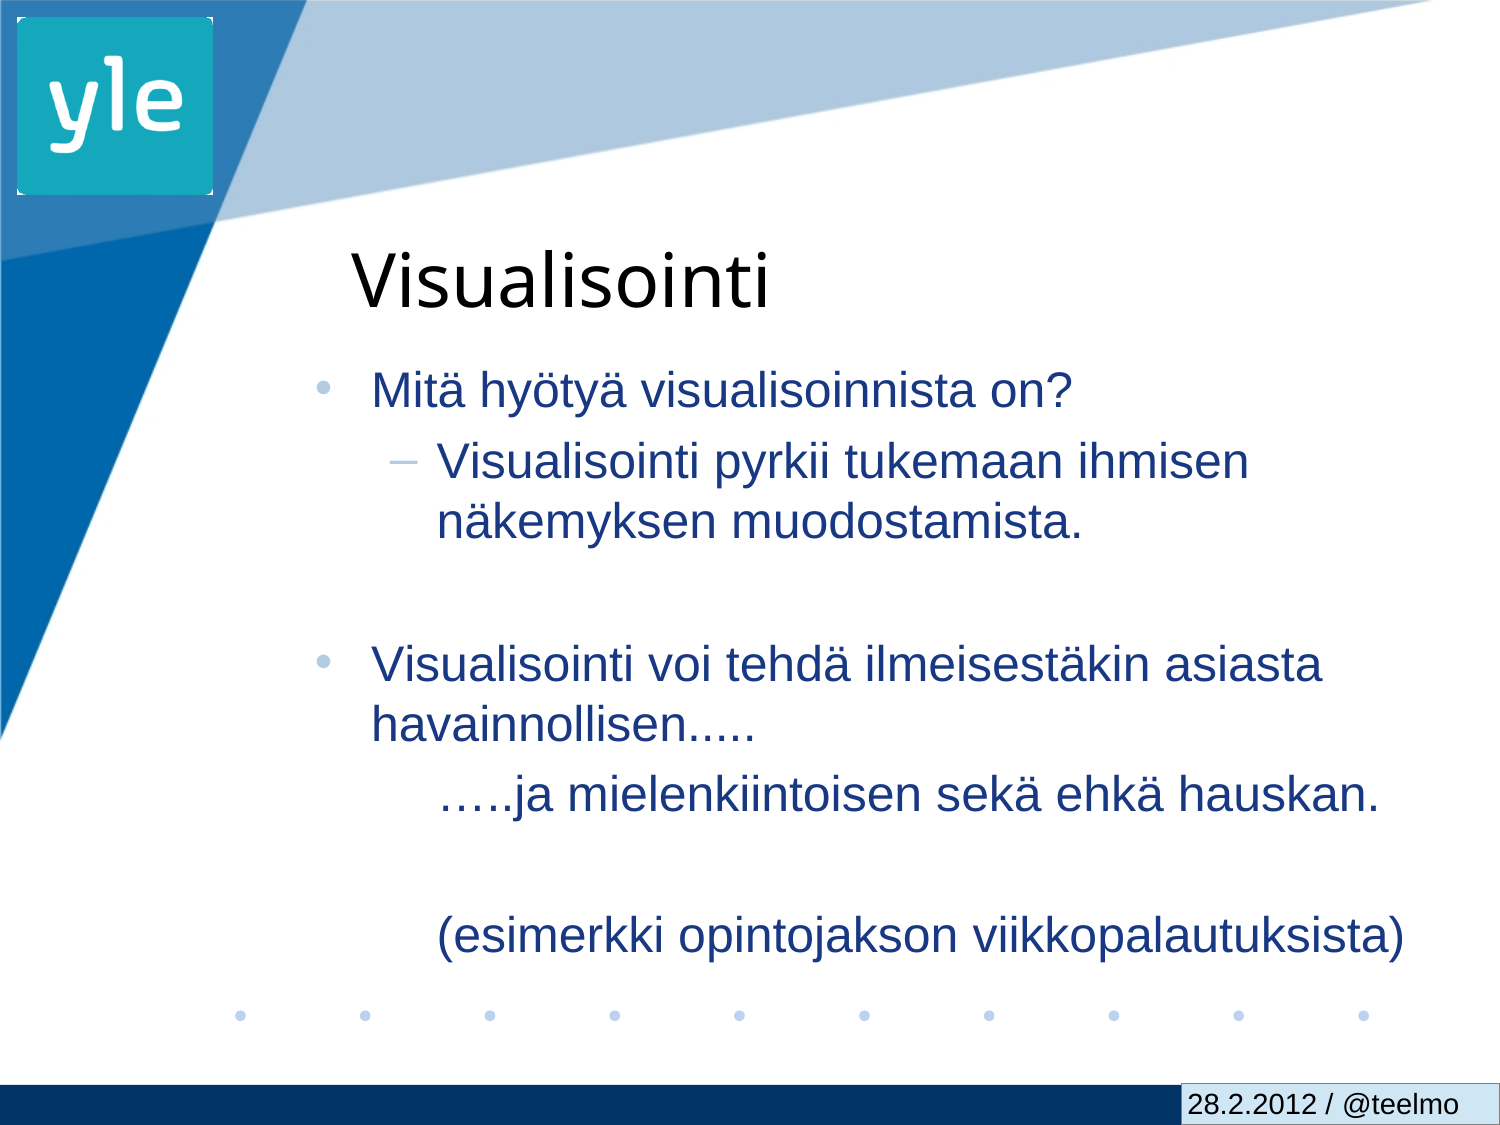

# Visualisointi
Mitä hyötyä visualisoinnista on?
Visualisointi pyrkii tukemaan ihmisen näkemyksen muodostamista.
Visualisointi voi tehdä ilmeisestäkin asiasta havainnollisen.....
…..ja mielenkiintoisen sekä ehkä hauskan.
(esimerkki opintojakson viikkopalautuksista)
28.2.2012 / @teelmo